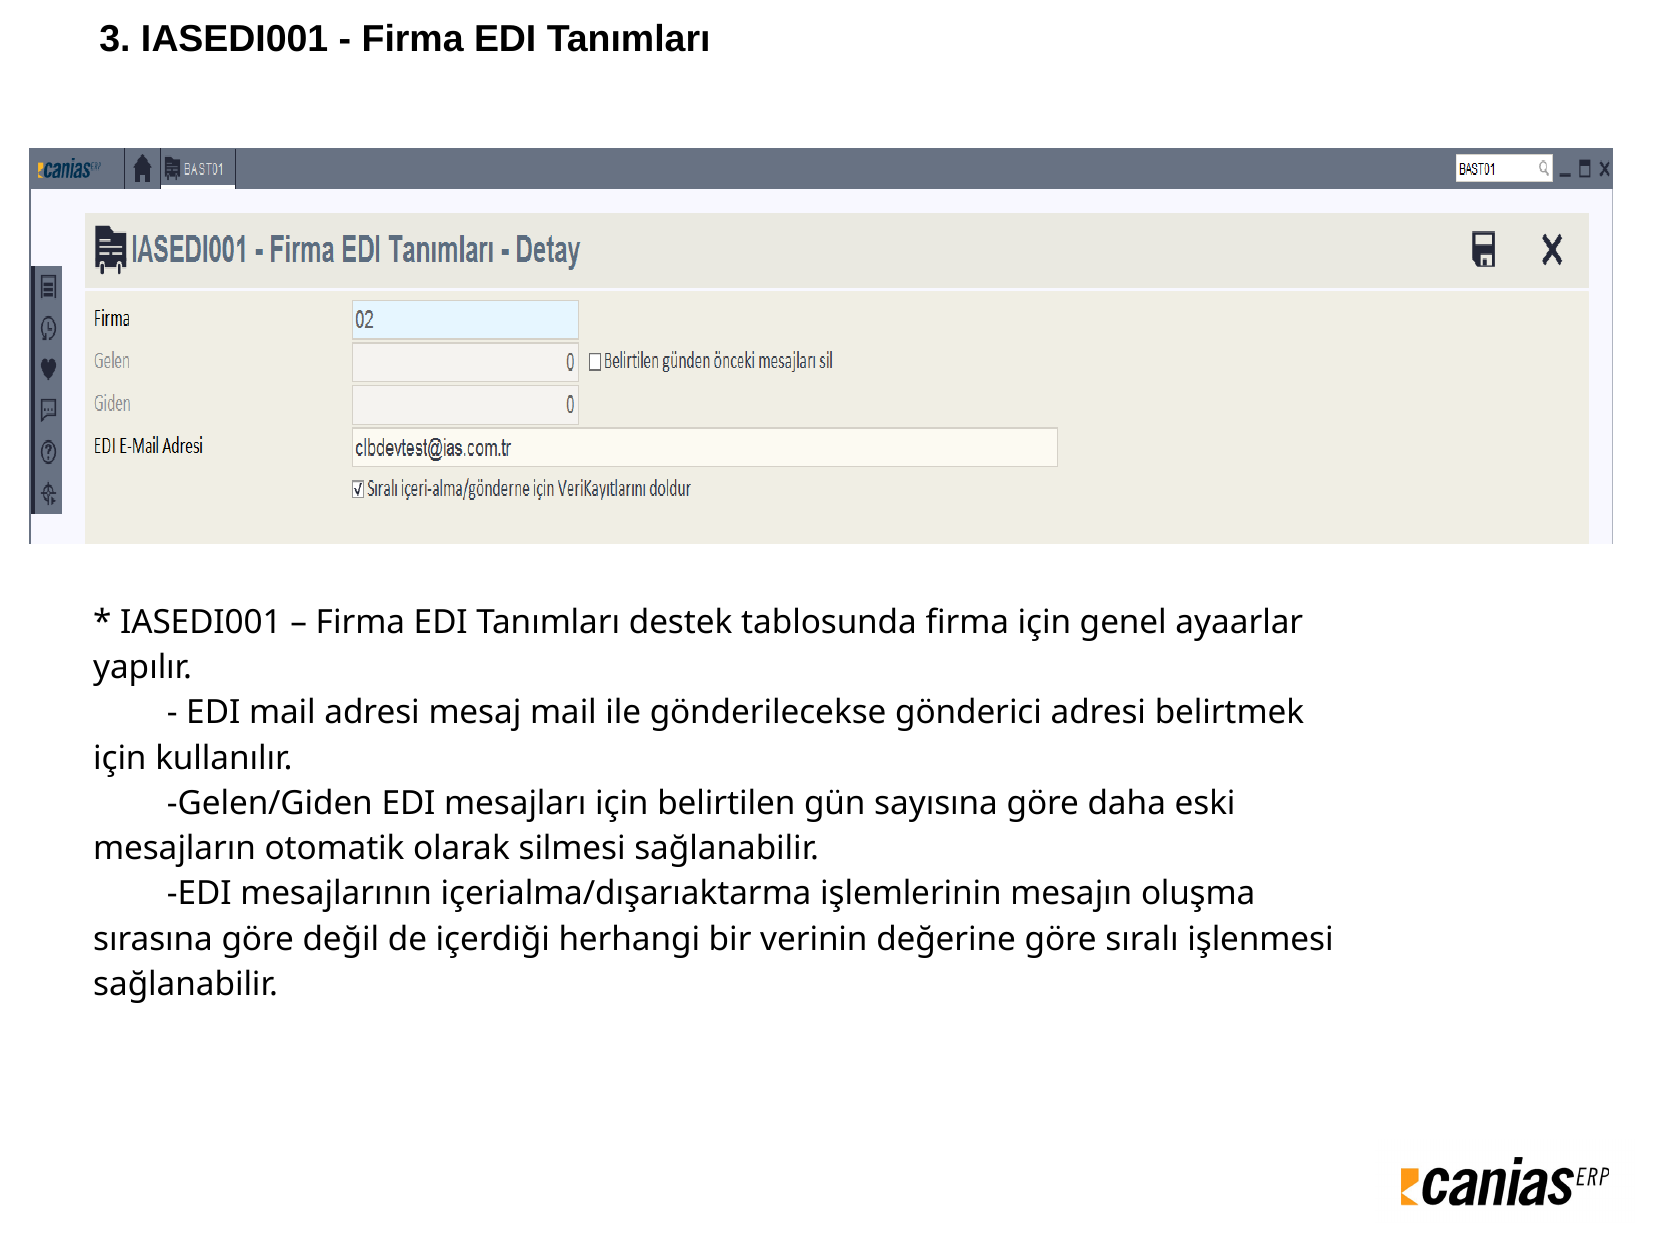

3. IASEDI001 - Firma EDI Tanımları
* IASEDI001 – Firma EDI Tanımları destek tablosunda firma için genel ayaarlar yapılır.
 	- EDI mail adresi mesaj mail ile gönderilecekse gönderici adresi belirtmek için kullanılır.
	-Gelen/Giden EDI mesajları için belirtilen gün sayısına göre daha eski mesajların otomatik olarak silmesi sağlanabilir.
	-EDI mesajlarının içerialma/dışarıaktarma işlemlerinin mesajın oluşma sırasına göre değil de içerdiği herhangi bir verinin değerine göre sıralı işlenmesi sağlanabilir.